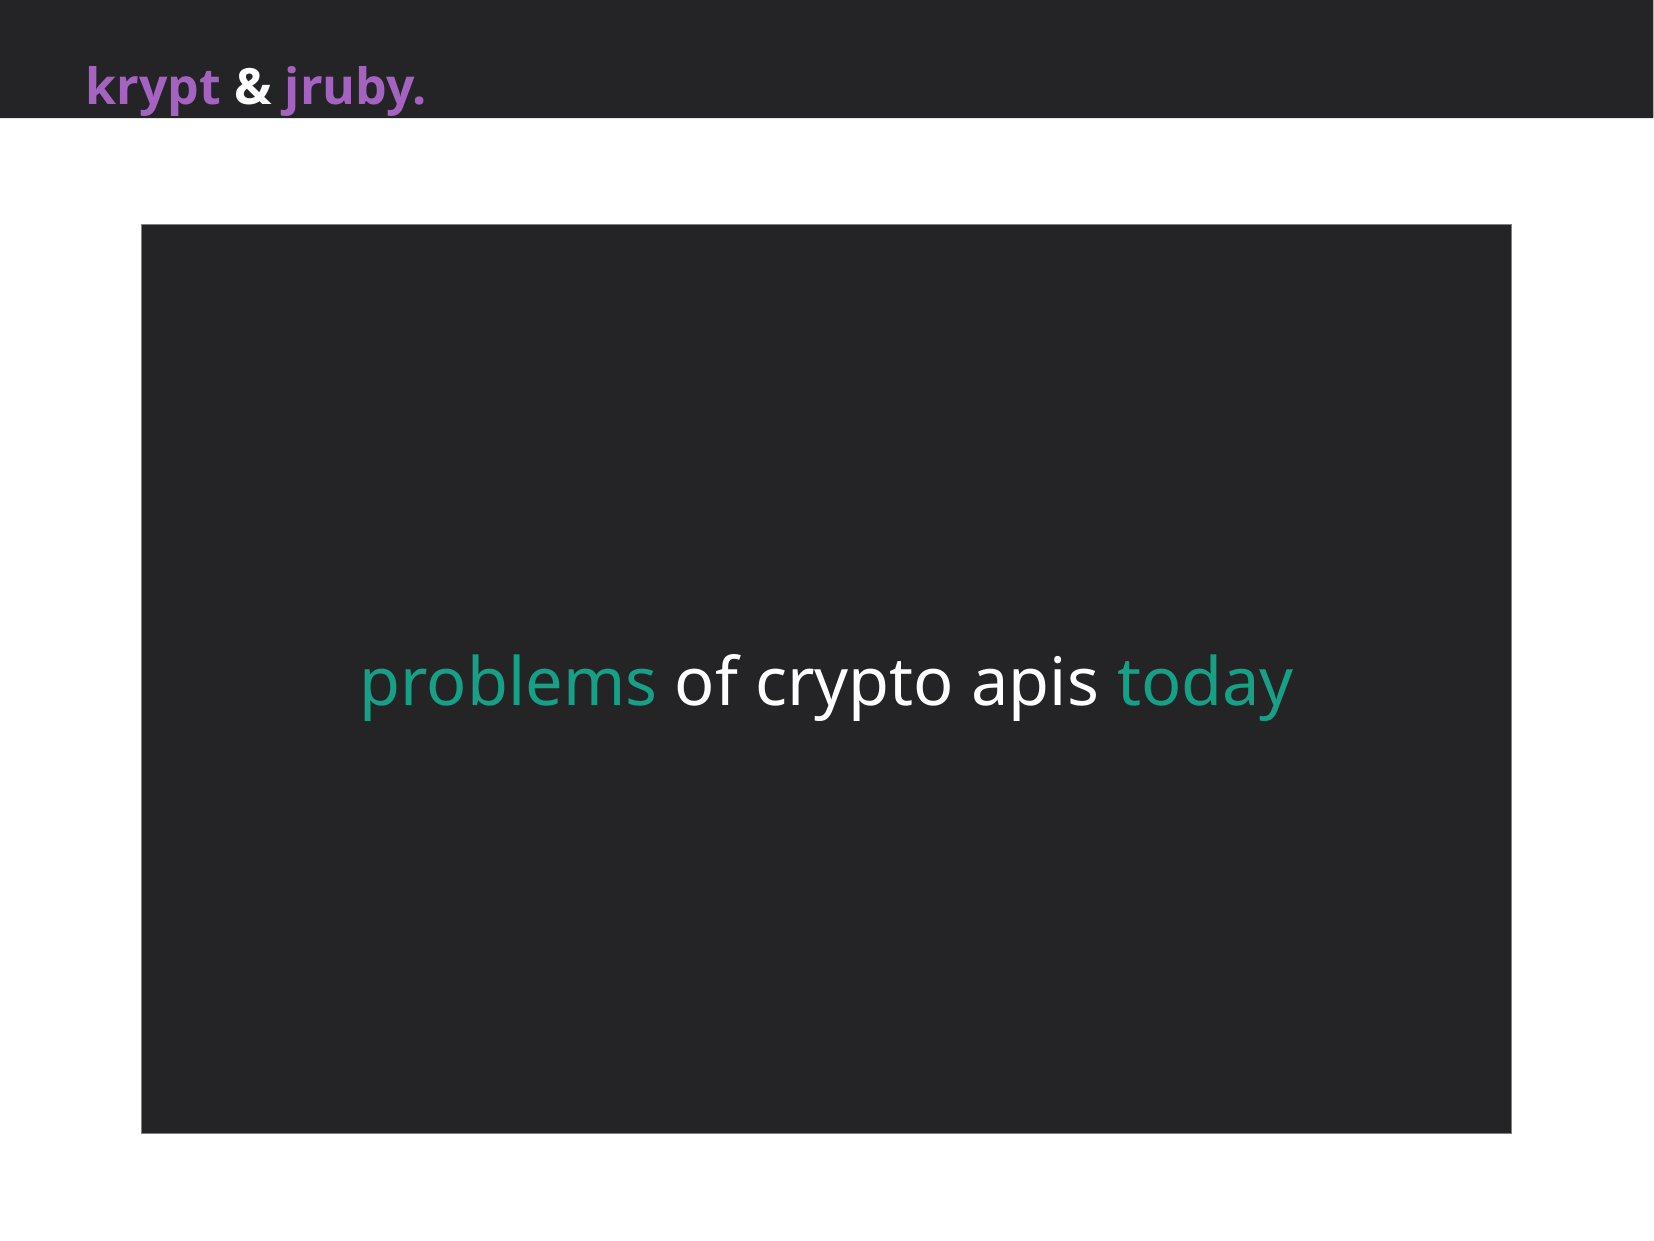

krypt & jruby.
problems of crypto apis today